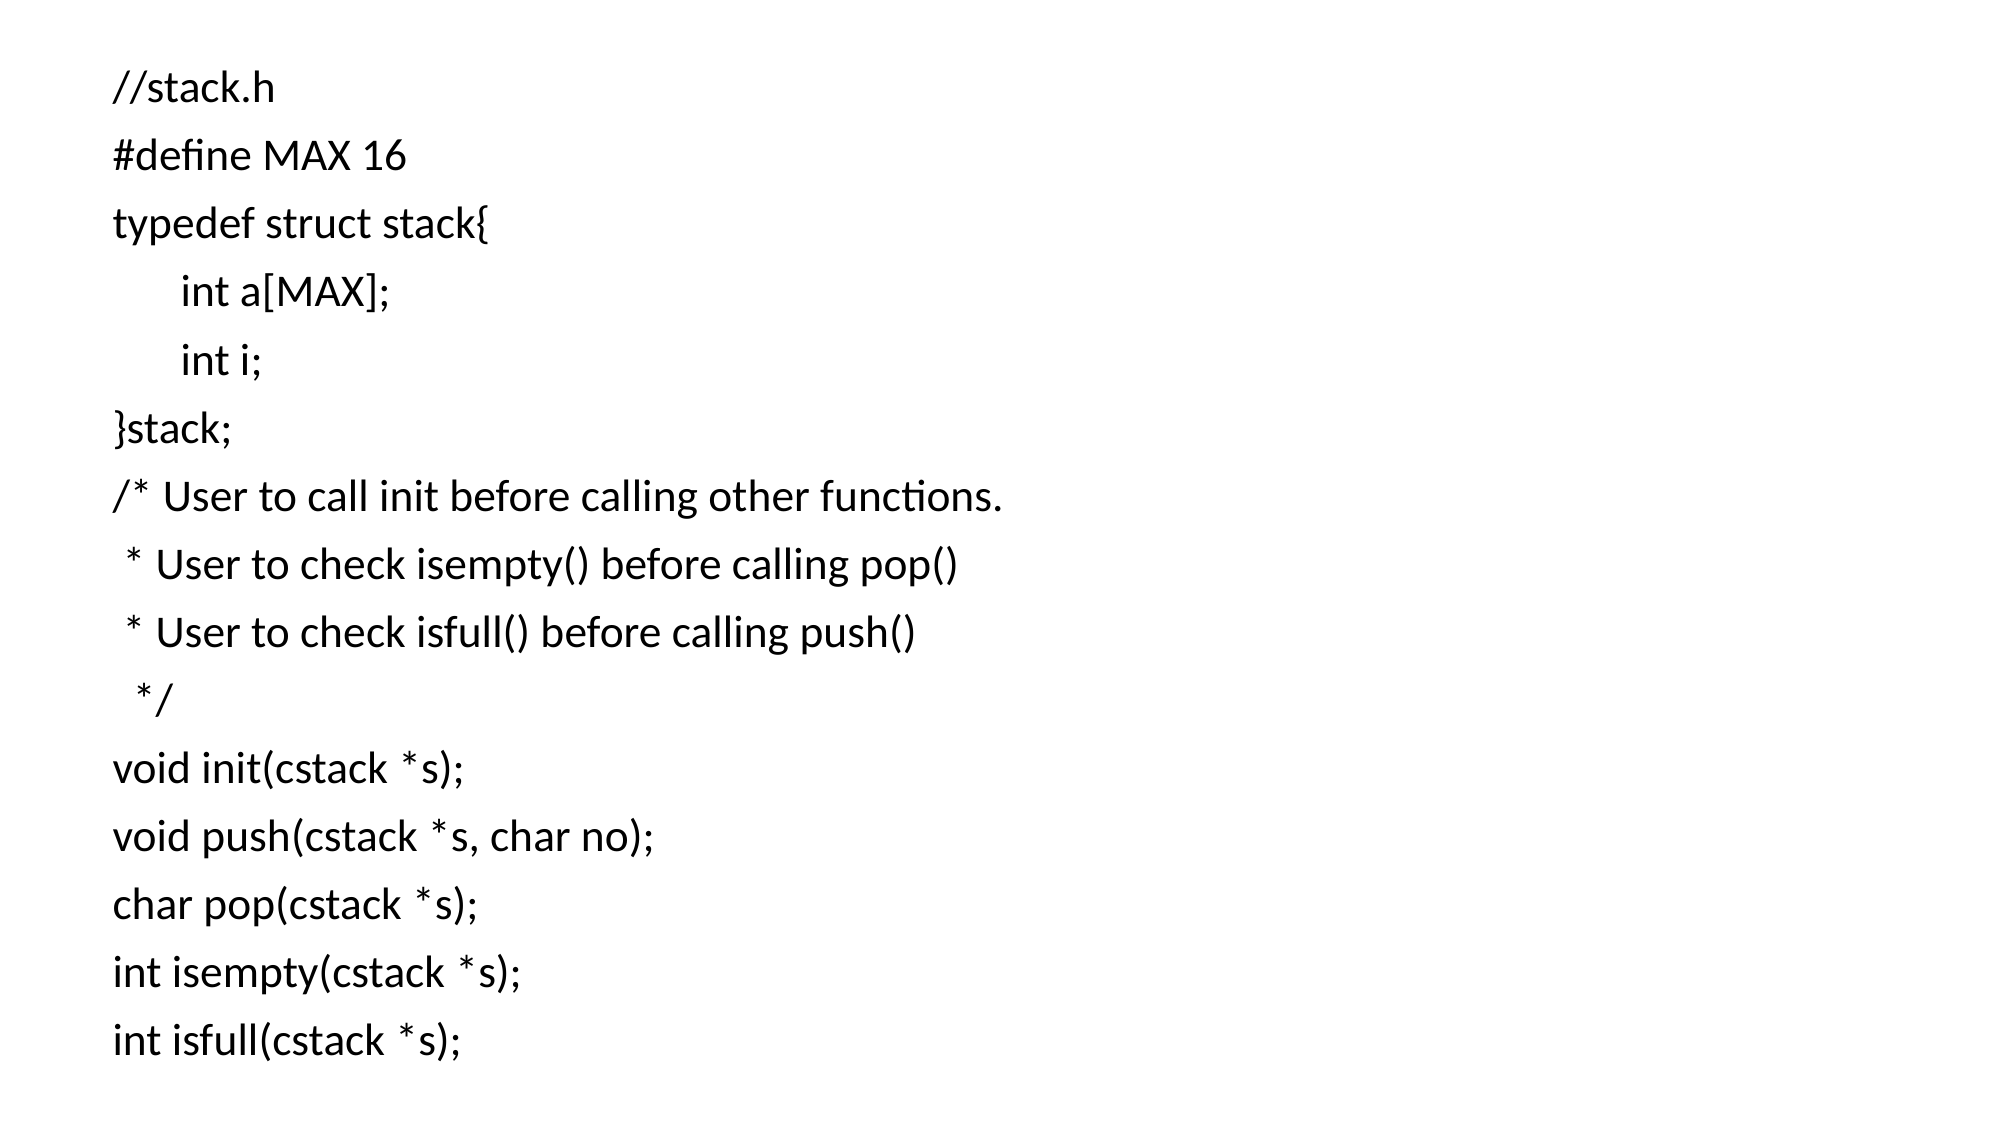

# //stack.h
#define MAX 16
typedef struct stack{
	int a[MAX];
	int i;
}stack;
/* User to call init before calling other functions.
 * User to check isempty() before calling pop()
 * User to check isfull() before calling push()
 */
void init(cstack *s);
void push(cstack *s, char no);
char pop(cstack *s);
int isempty(cstack *s);
int isfull(cstack *s);